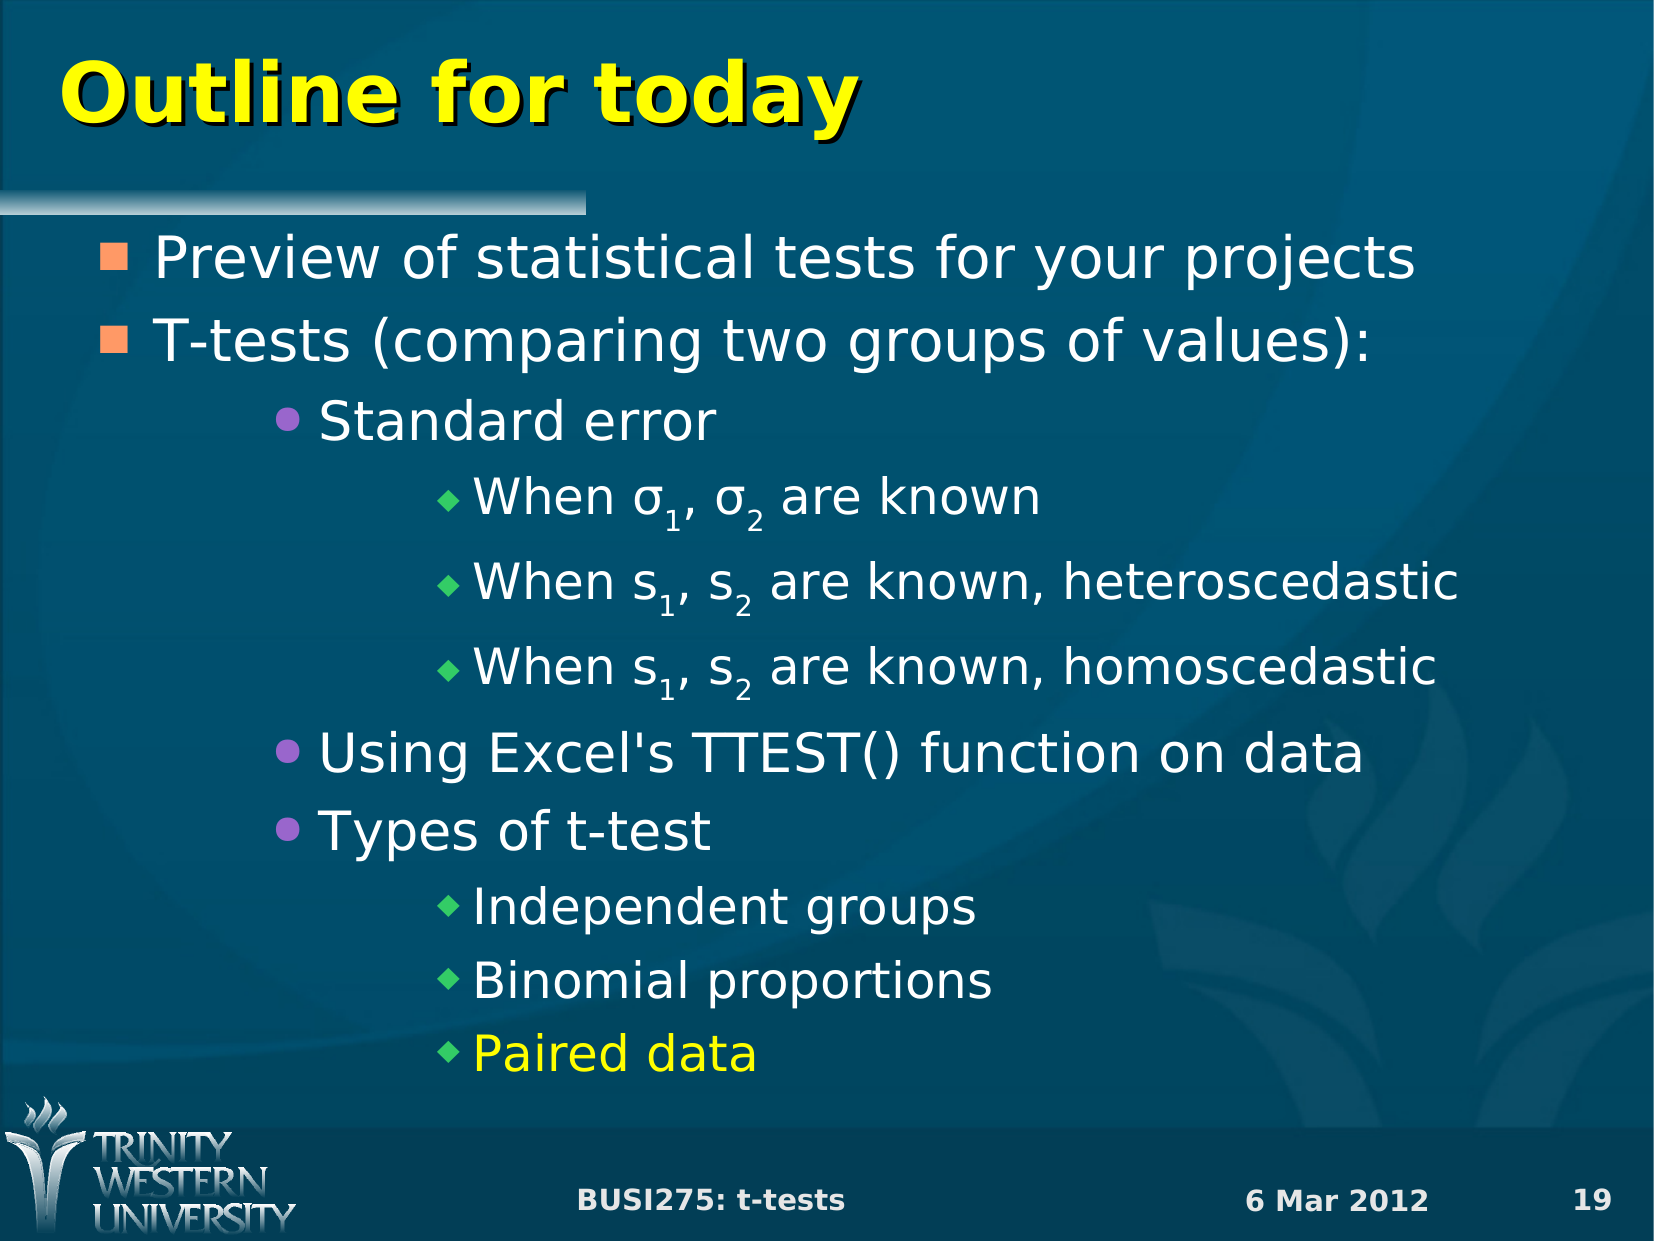

# Outline for today
Preview of statistical tests for your projects
T-tests (comparing two groups of values):
Standard error
When σ1, σ2 are known
When s1, s2 are known, heteroscedastic
When s1, s2 are known, homoscedastic
Using Excel's TTEST() function on data
Types of t-test
Independent groups
Binomial proportions
Paired data
BUSI275: t-tests
6 Mar 2012
19